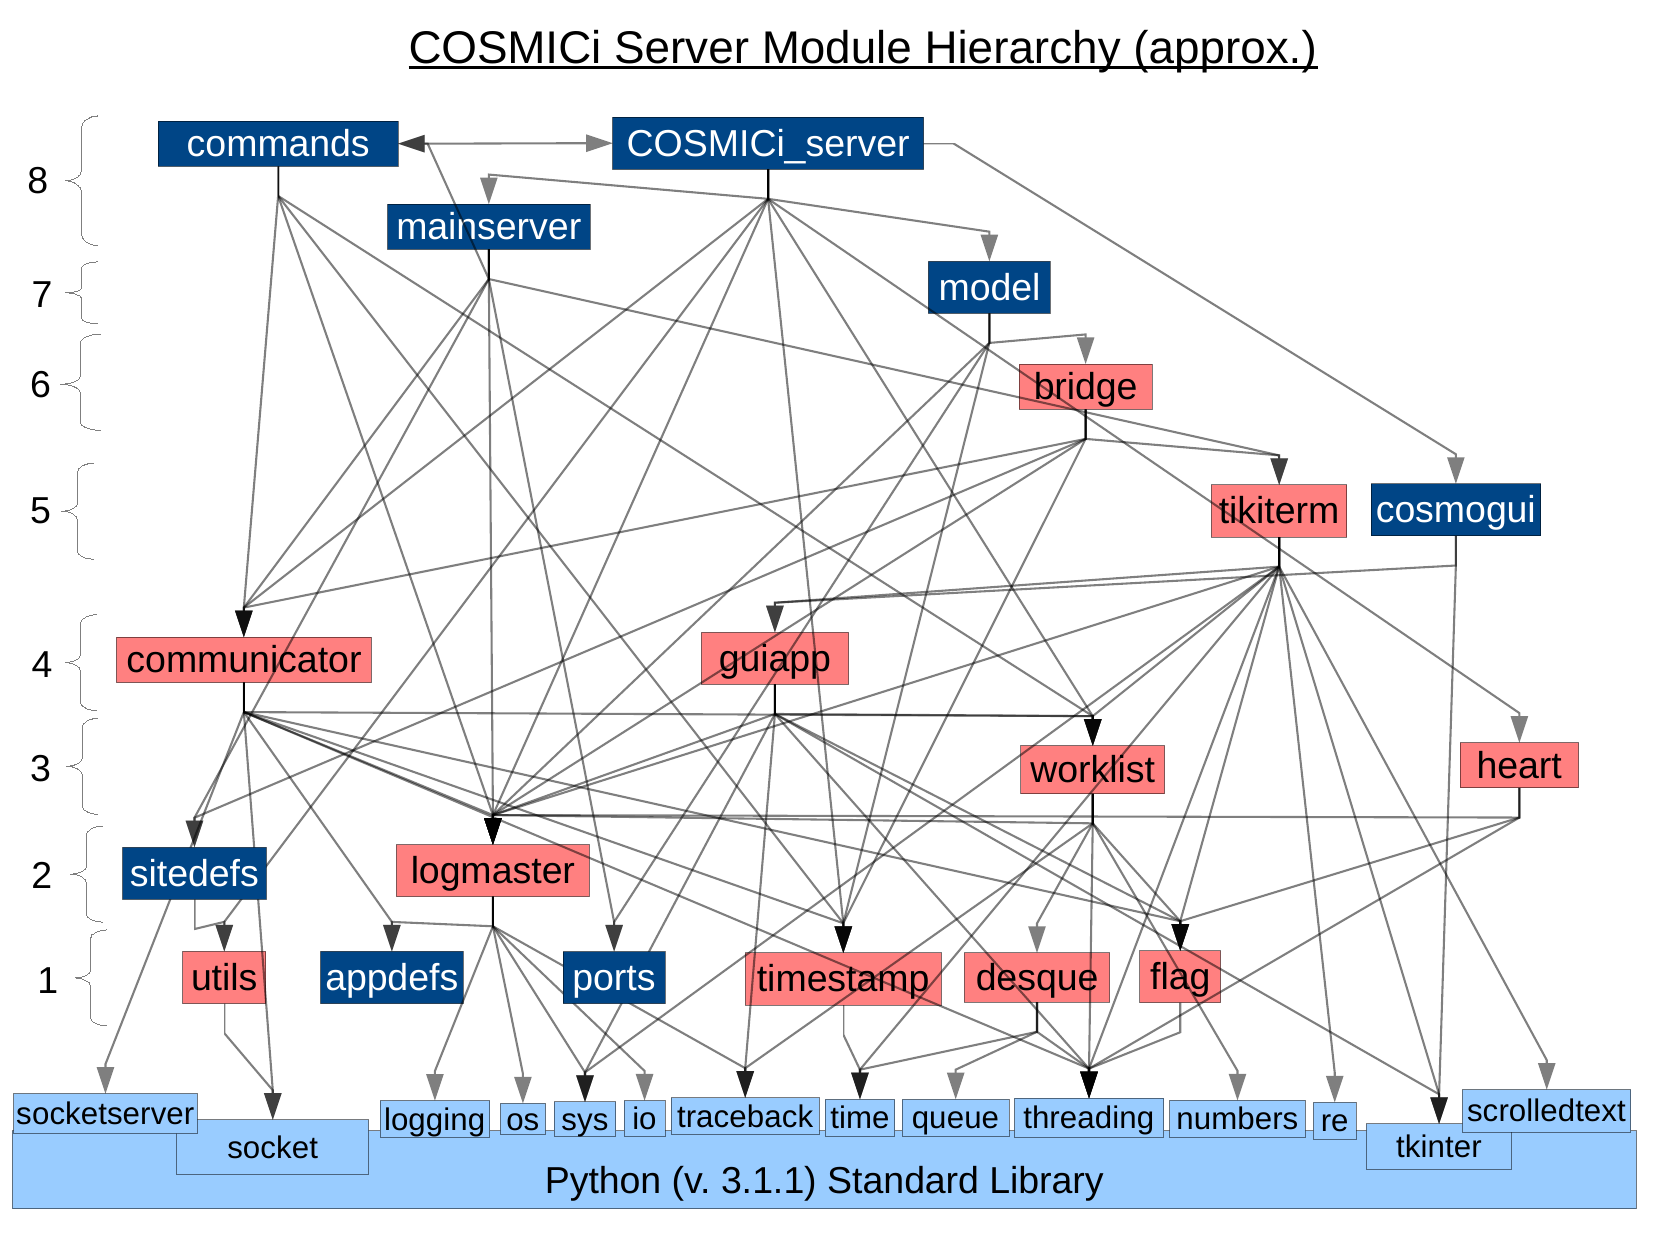

COSMICi Server Module Hierarchy (approx.)
COSMICi_server
commands
8
mainserver
model
7
6
bridge
5
cosmogui
tikiterm
guiapp
4
communicator
3
heart
worklist
logmaster
sitedefs
2
flag
utils
appdefs
ports
1
timestamp
desque
scrolledtext
socketserver
traceback
threading
time
queue
numbers
io
logging
sys
re
os
socket
tkinter
Python (v. 3.1.1) Standard Library